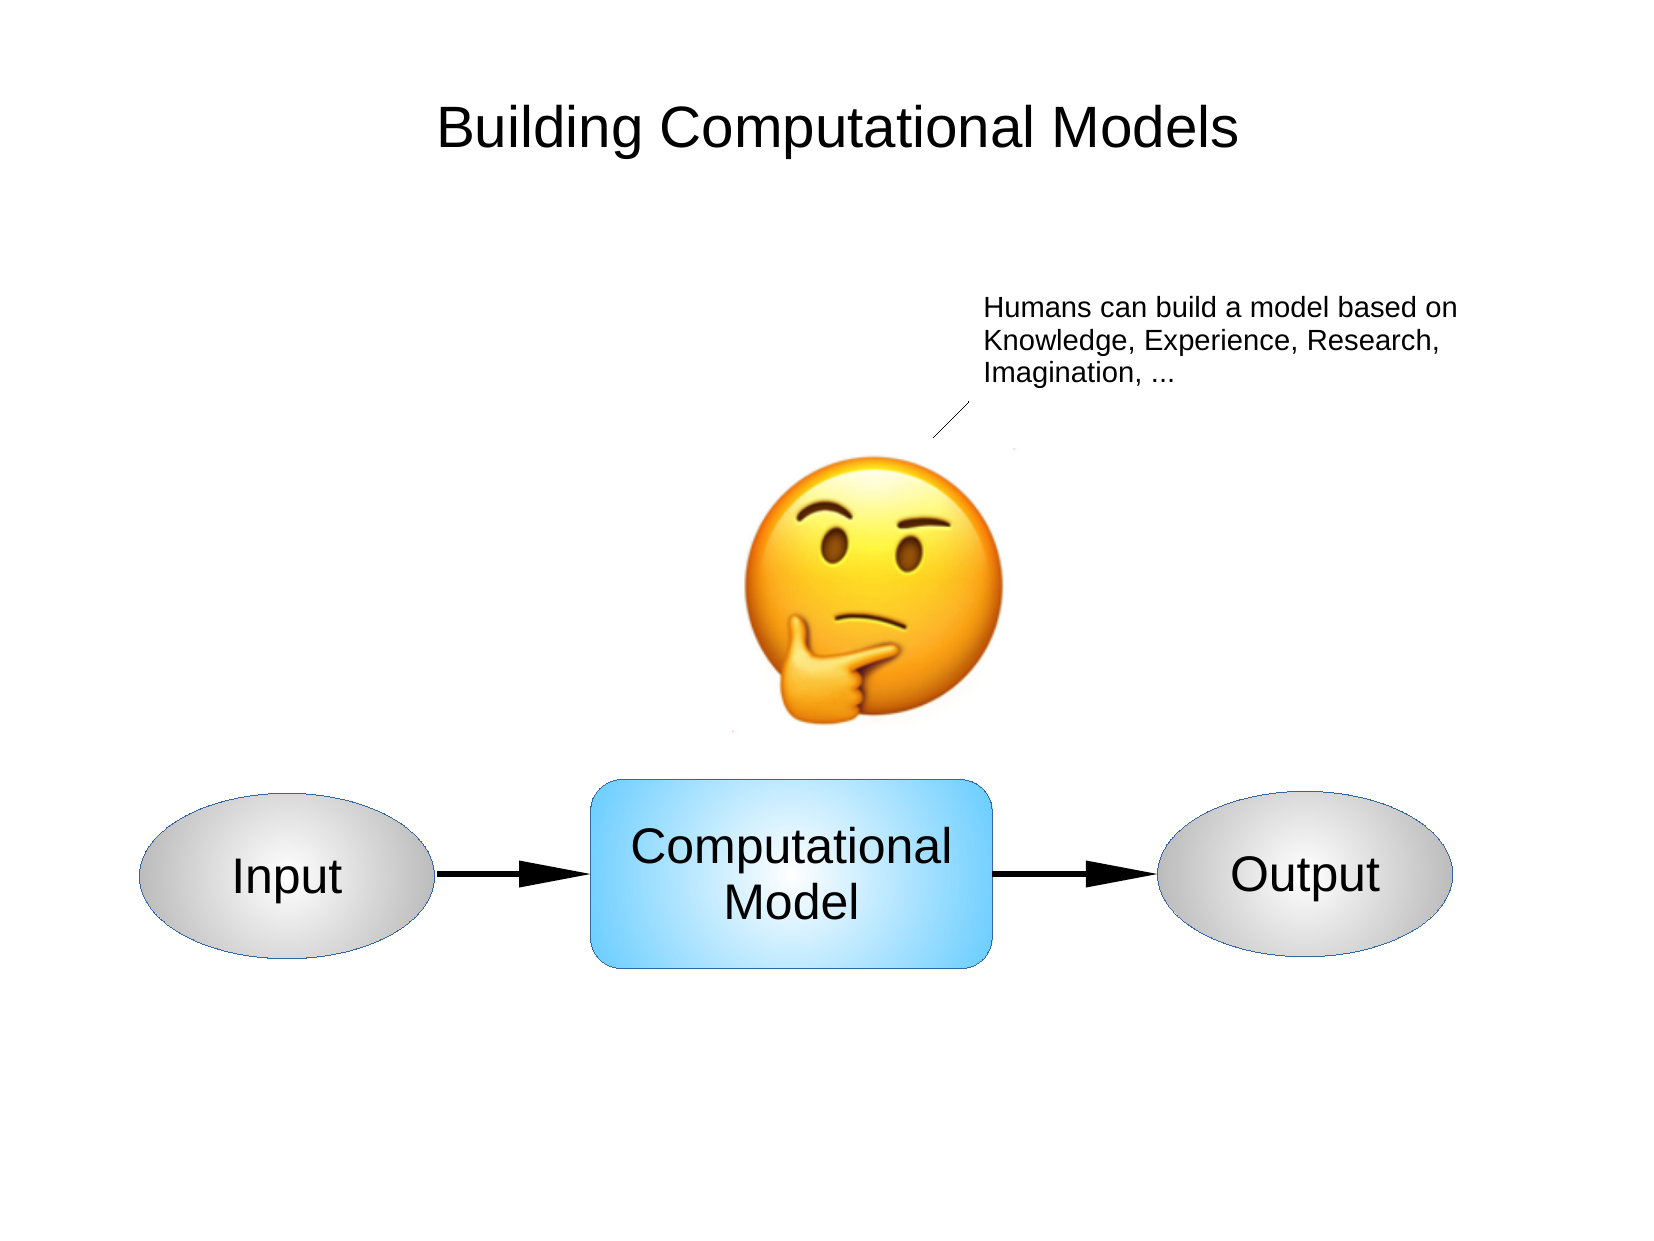

# Building Computational Models
Humans can build a model based on Knowledge, Experience, Research, Imagination, ...
Computational
Model
Output
Input